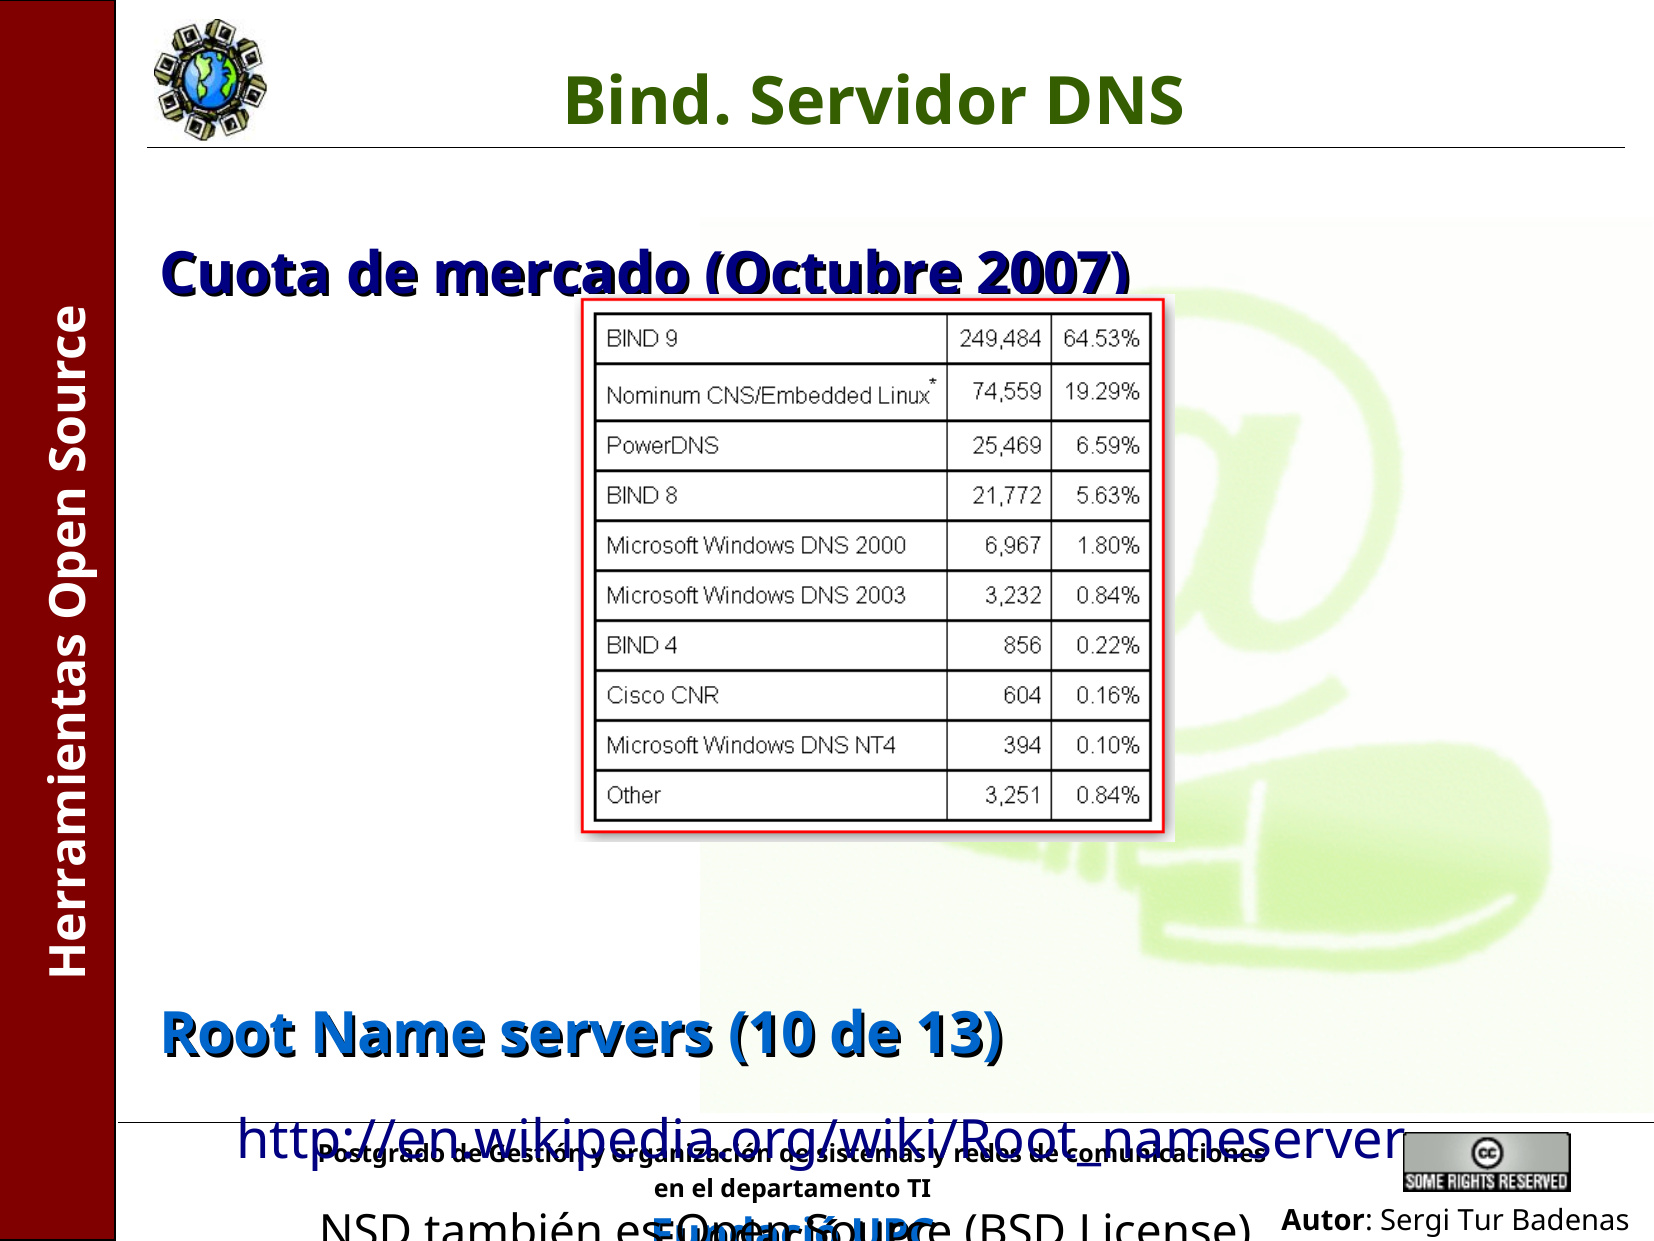

# Bind. Servidor DNS
Cuota de mercado (Octubre 2007)
Root Name servers (10 de 13)
http://en.wikipedia.org/wiki/Root_nameserver
NSD también es Open Source (BSD License)